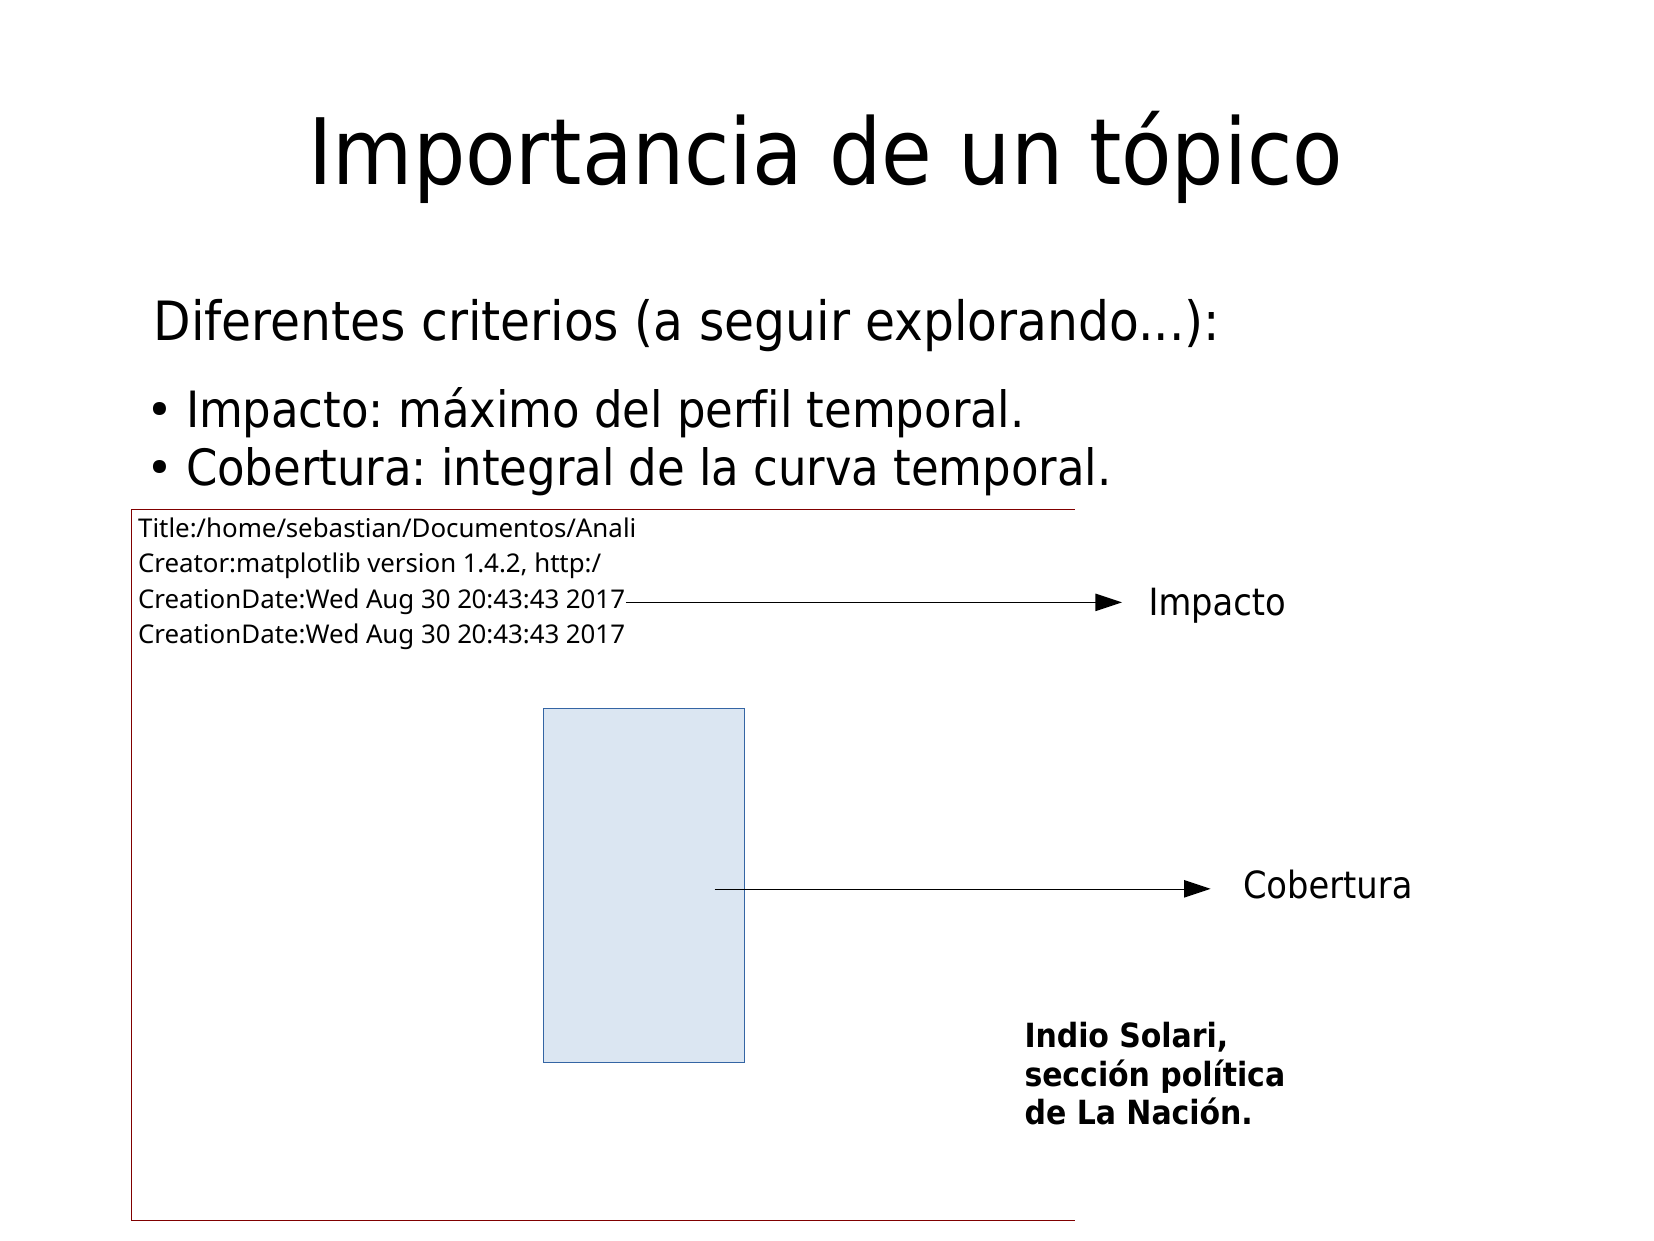

# Importancia de un tópico
Diferentes criterios (a seguir explorando...):
Impacto: máximo del perfil temporal.
Cobertura: integral de la curva temporal.
Impacto
Cobertura
Indio Solari, sección política de La Nación.